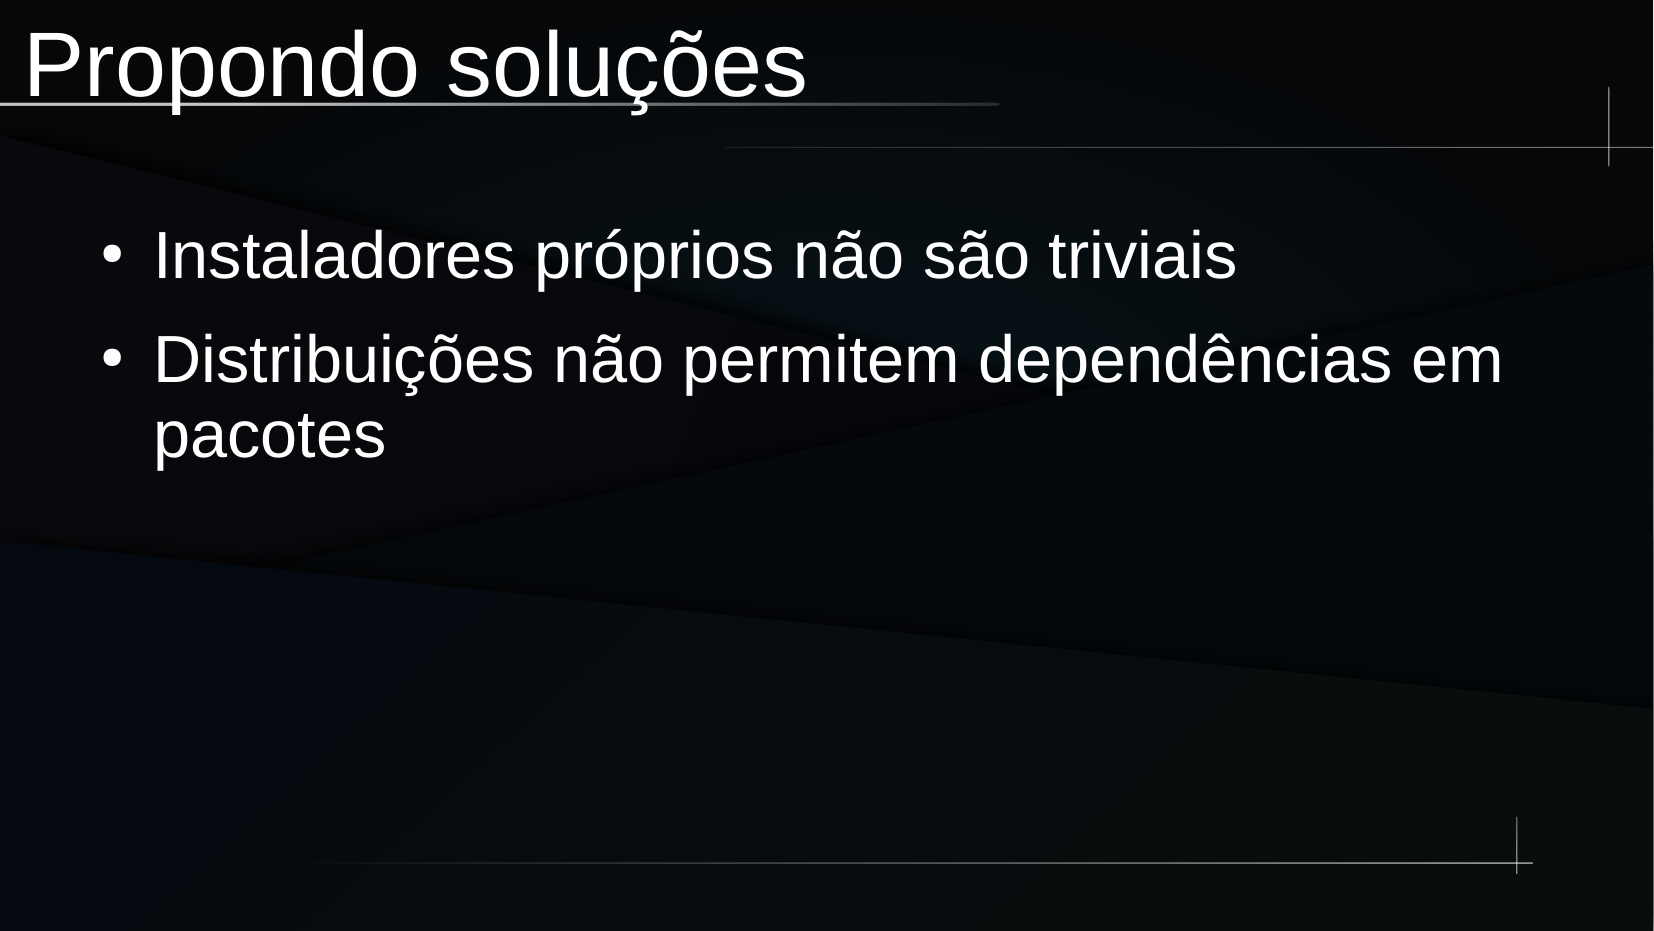

# Propondo soluções
Instaladores próprios não são triviais
Distribuições não permitem dependências em pacotes